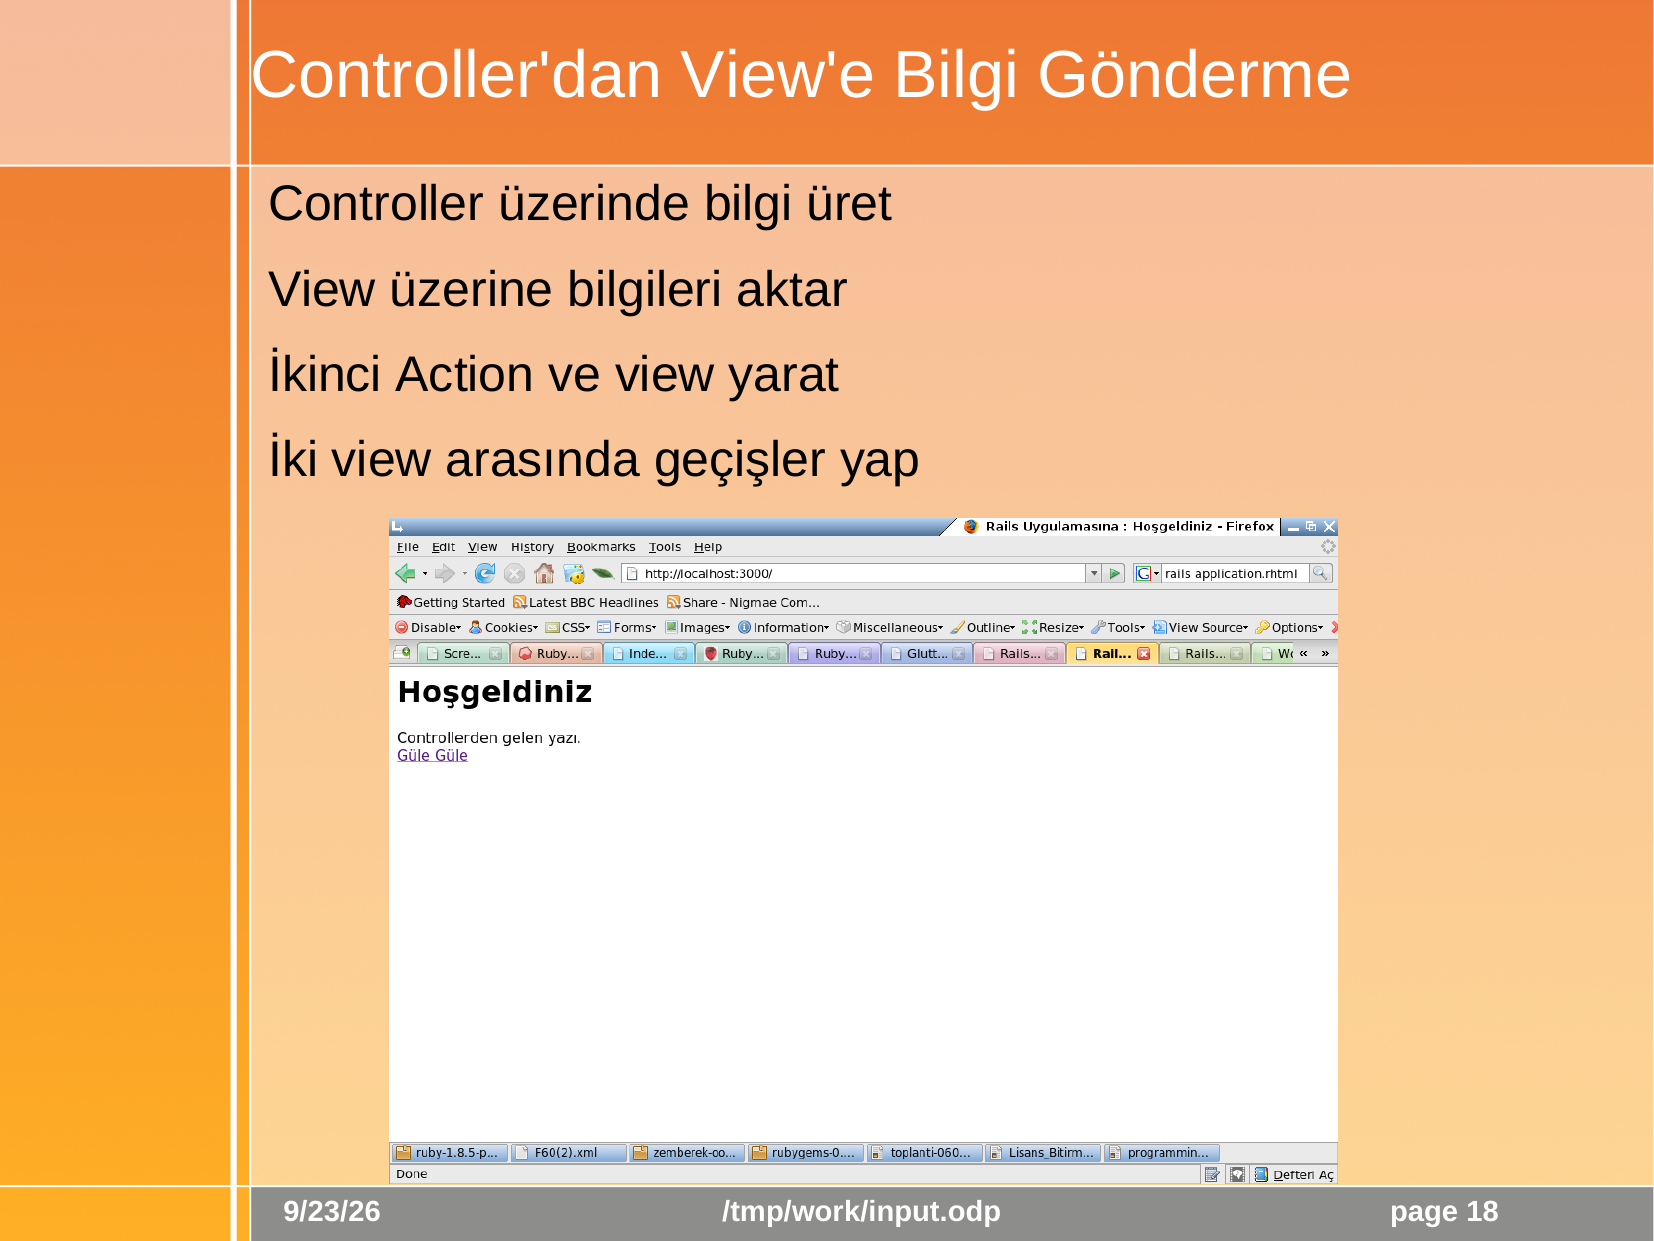

# Controller'dan View'e Bilgi Gönderme
Controller üzerinde bilgi üret
View üzerine bilgileri aktar
İkinci Action ve view yarat
İki view arasında geçişler yap